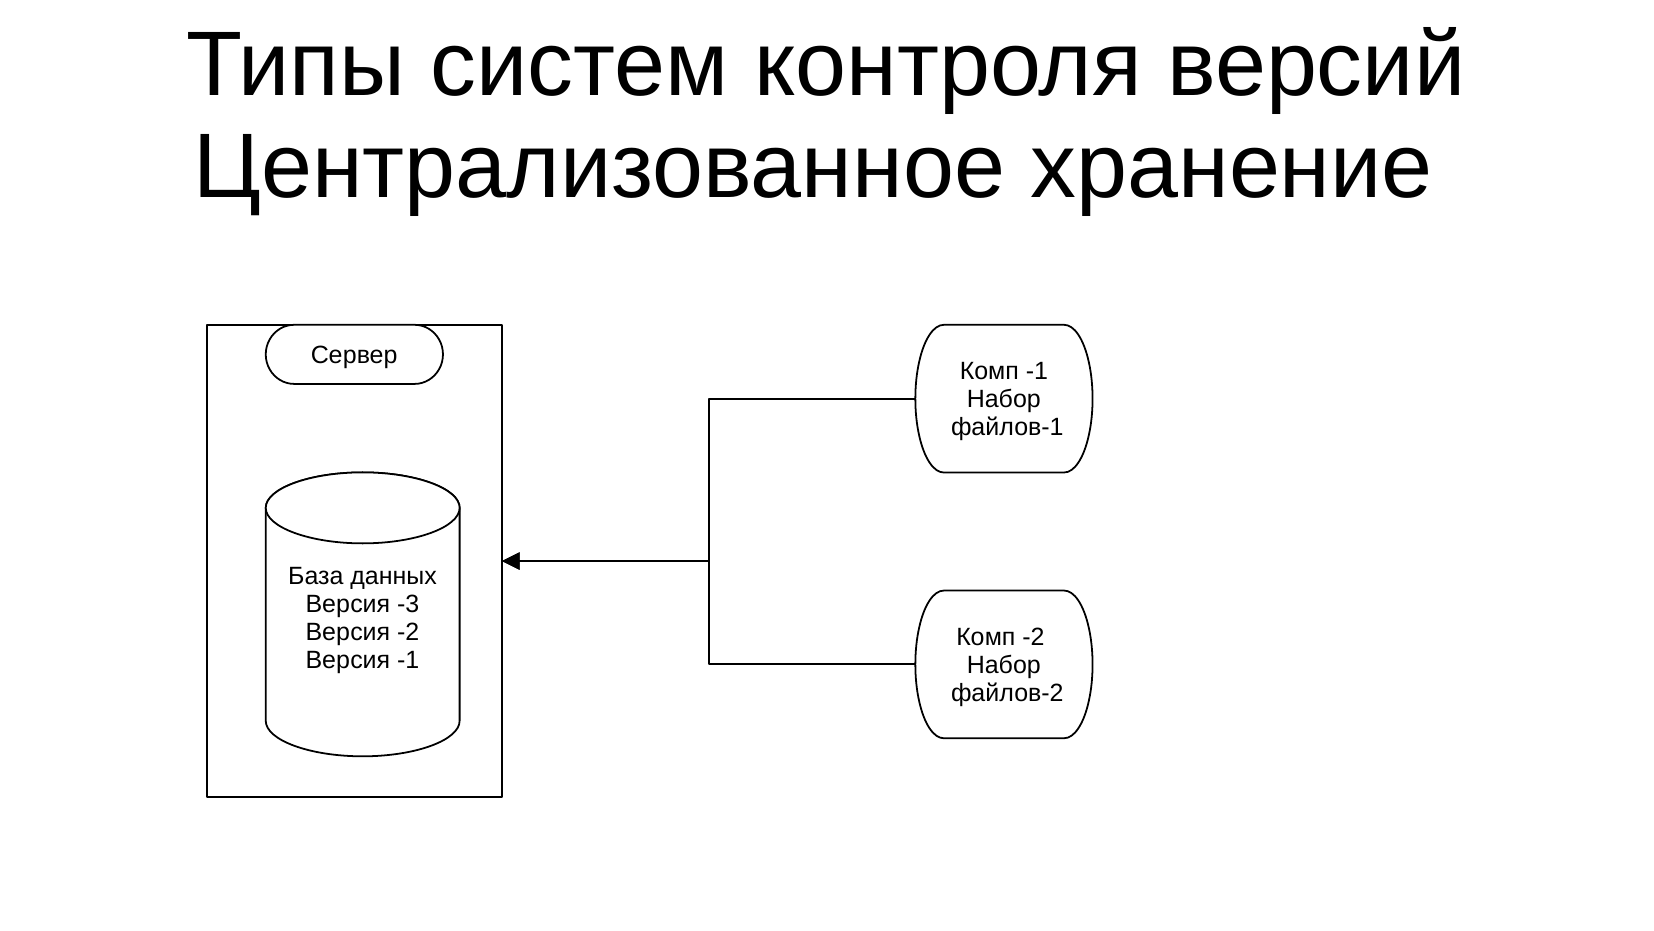

# Типы систем контроля версий Централизованное хранение
Сервер
Комп -1
Набор
 файлов-1
База данных
Версия -3
Версия -2
Версия -1
Комп -2
Набор
 файлов-2